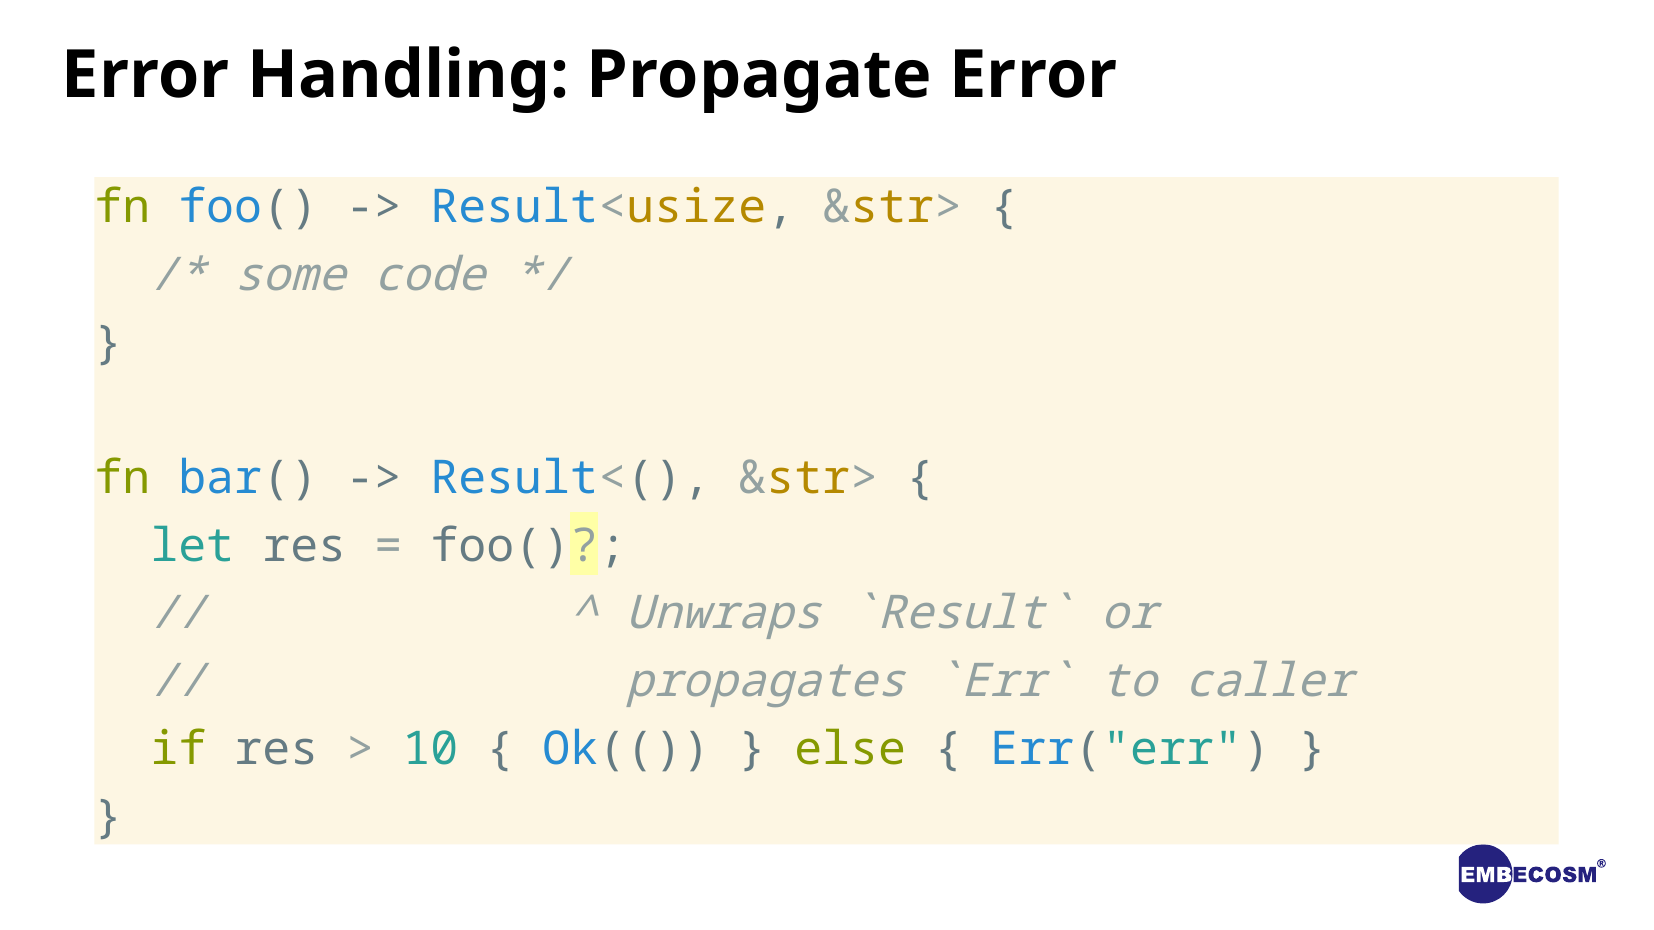

# Error Handling: Propagate Error
fn foo() -> Result<usize, &str> {
 /* some code */
}
fn bar() -> Result<(), &str> {
 let res = foo()?;
 // ^ Unwraps `Result` or
 // propagates `Err` to caller
 if res > 10 { Ok(()) } else { Err("err") }
}